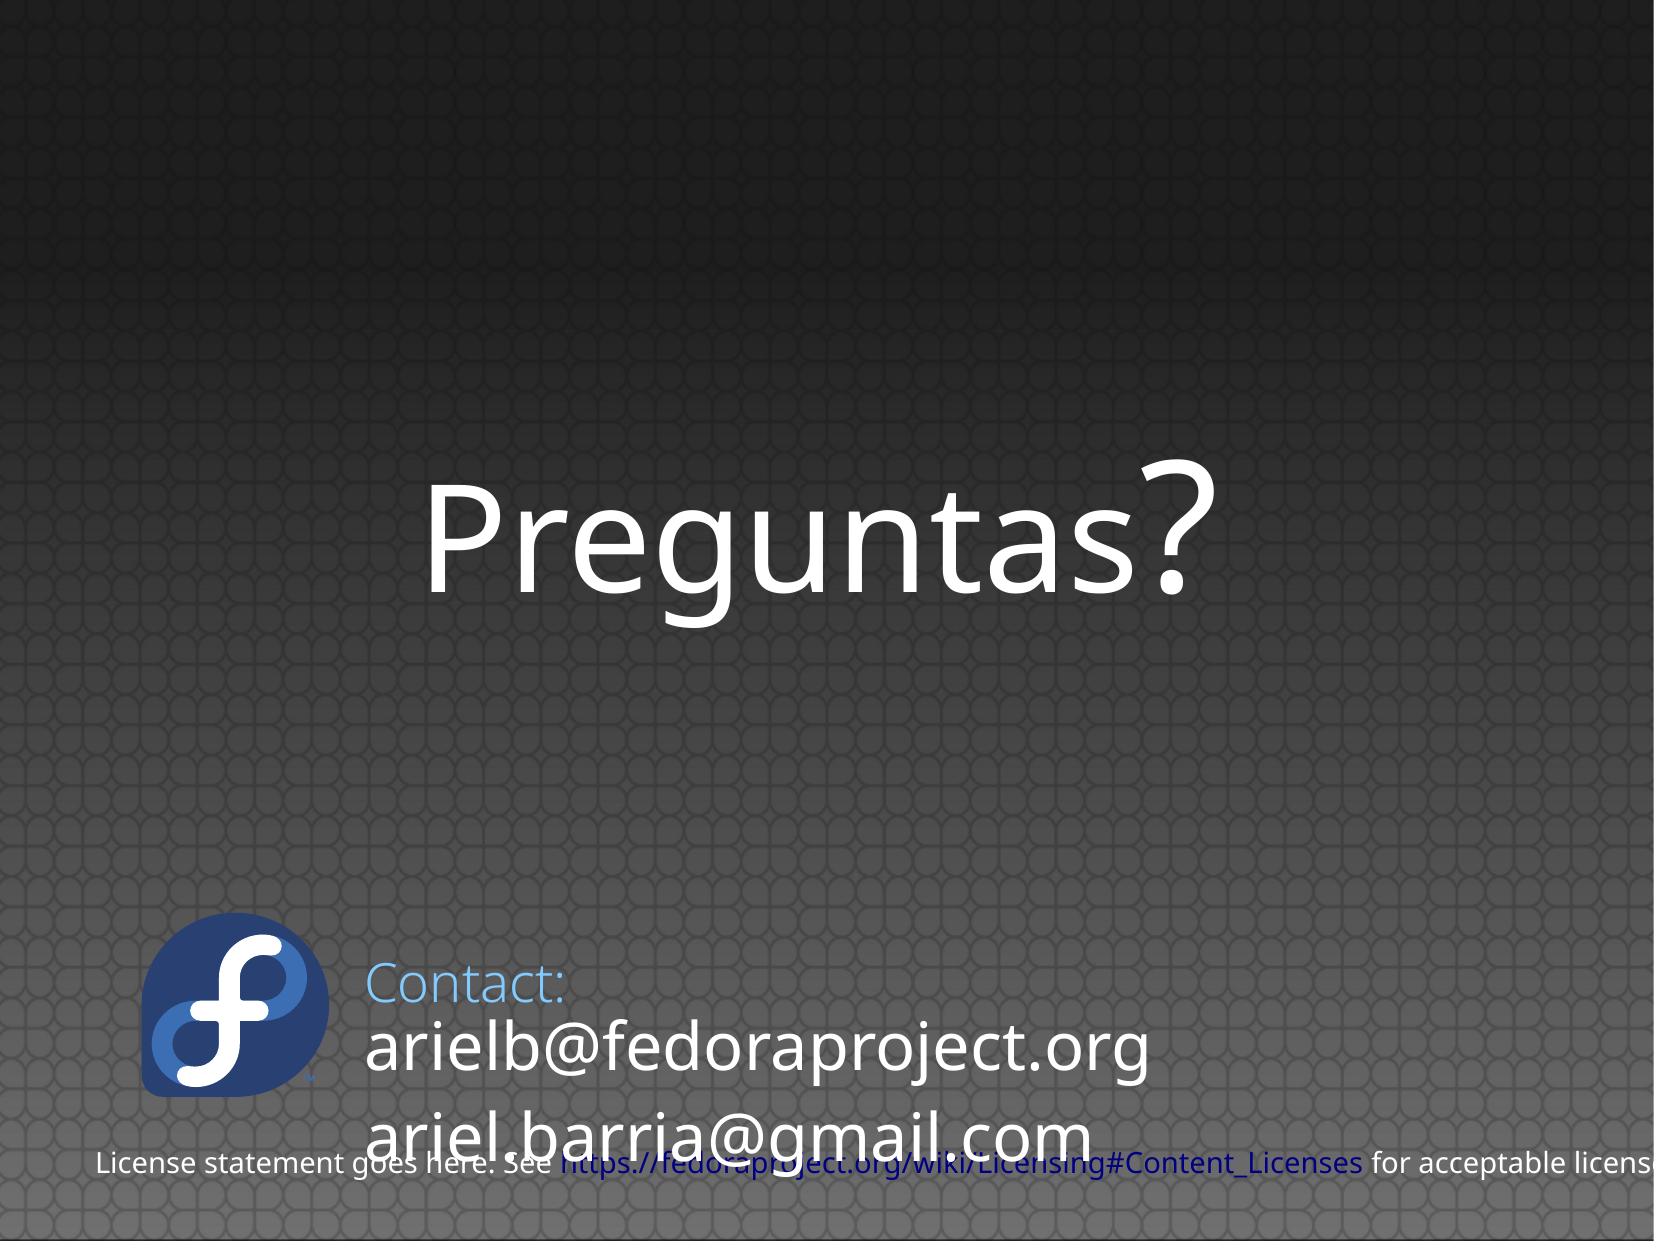

# Preguntas?
Contact:
arielb@fedoraproject.org
ariel.barria@gmail.com
License statement goes here. See https://fedoraproject.org/wiki/Licensing#Content_Licenses for acceptable licenses.